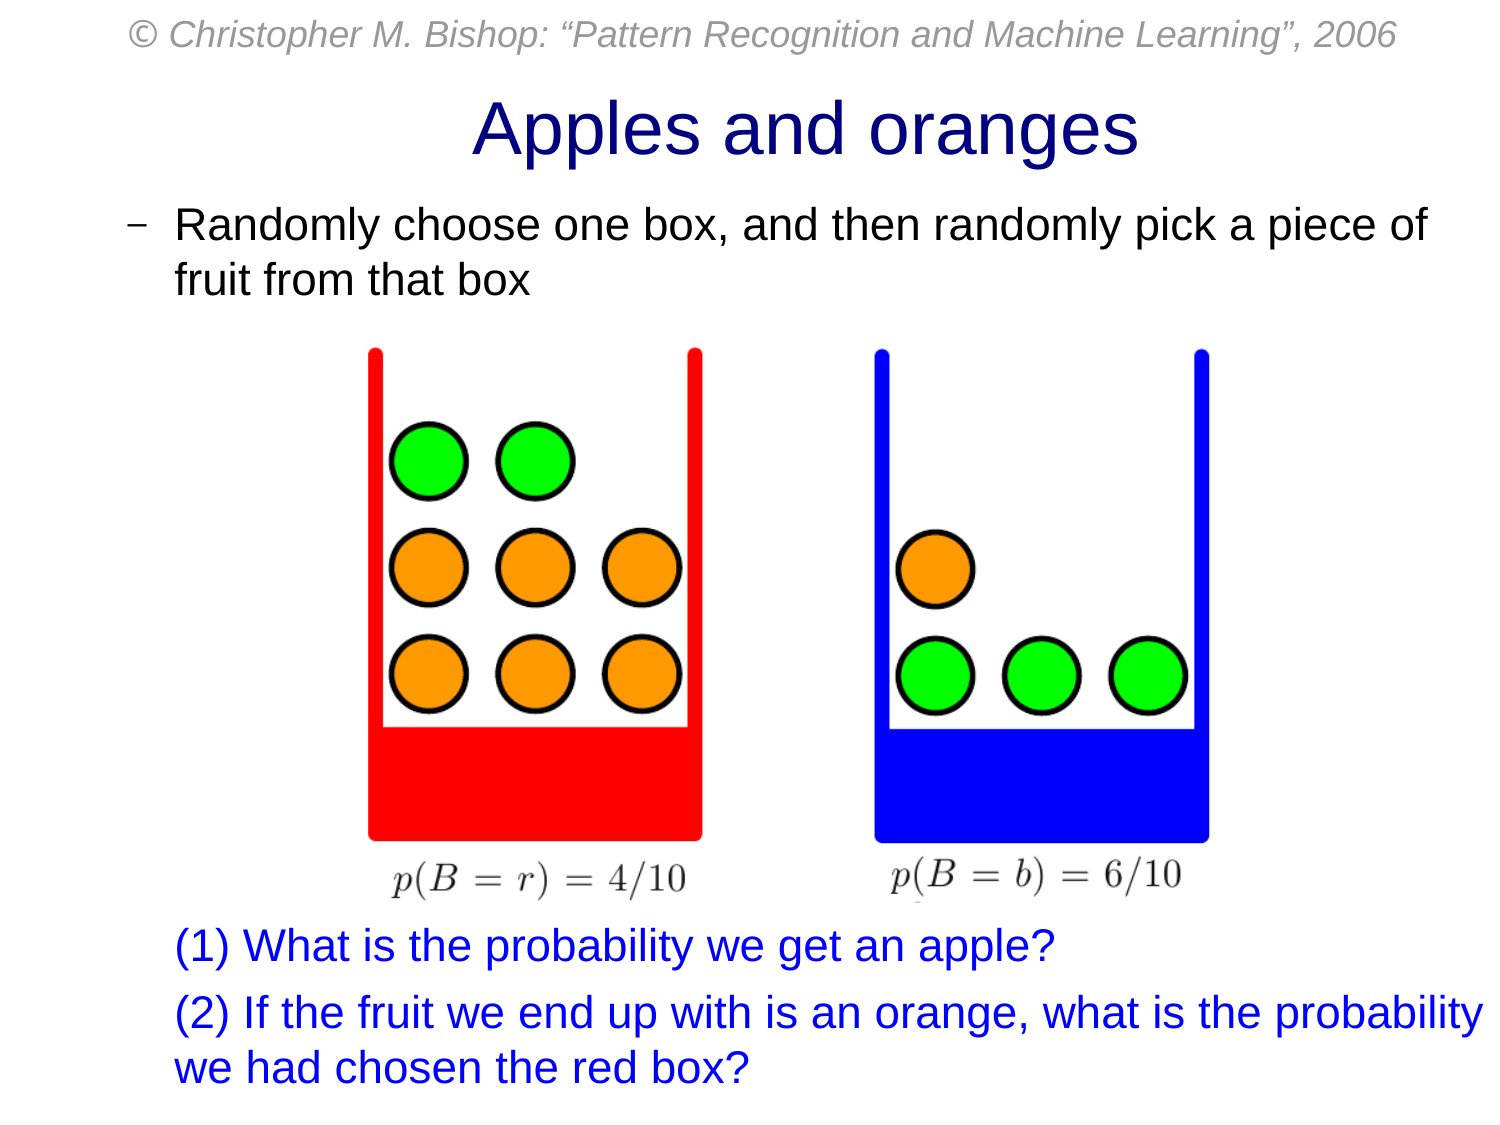

© Christopher M. Bishop: “Pattern Recognition and Machine Learning”, 2006
# Apples and oranges
Randomly choose one box, and then randomly pick a piece of fruit from that box
(1) What is the probability we get an apple?
(2) If the fruit we end up with is an orange, what is the probability we had chosen the red box?